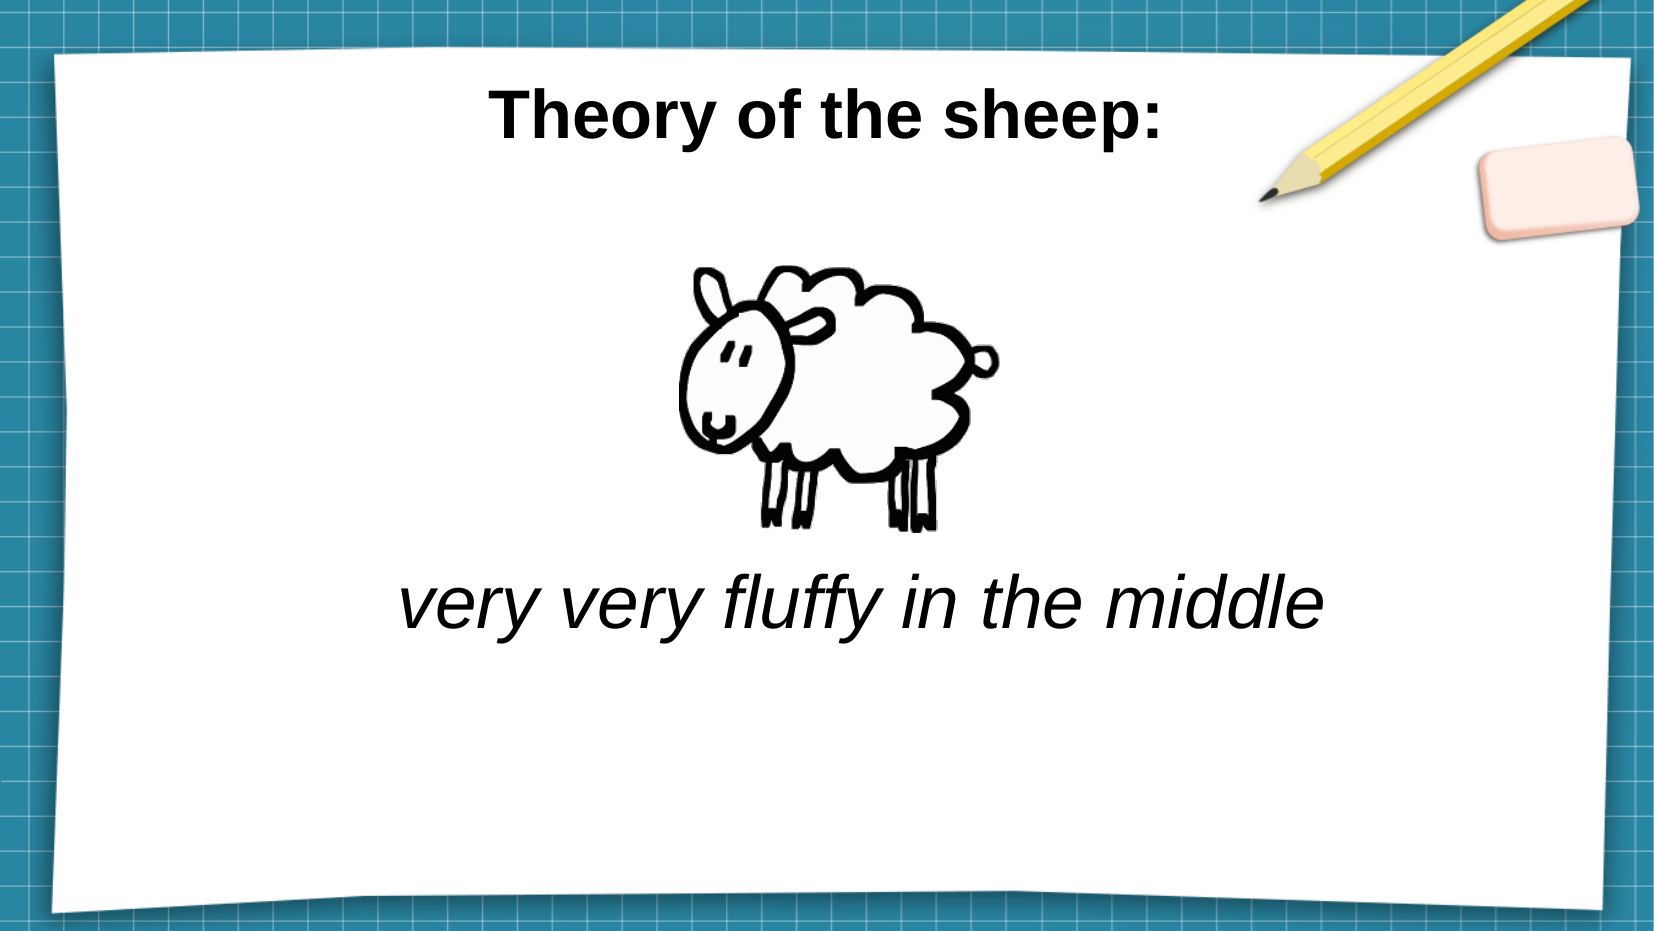

# Theory of the sheep:
very very fluffy in the middle